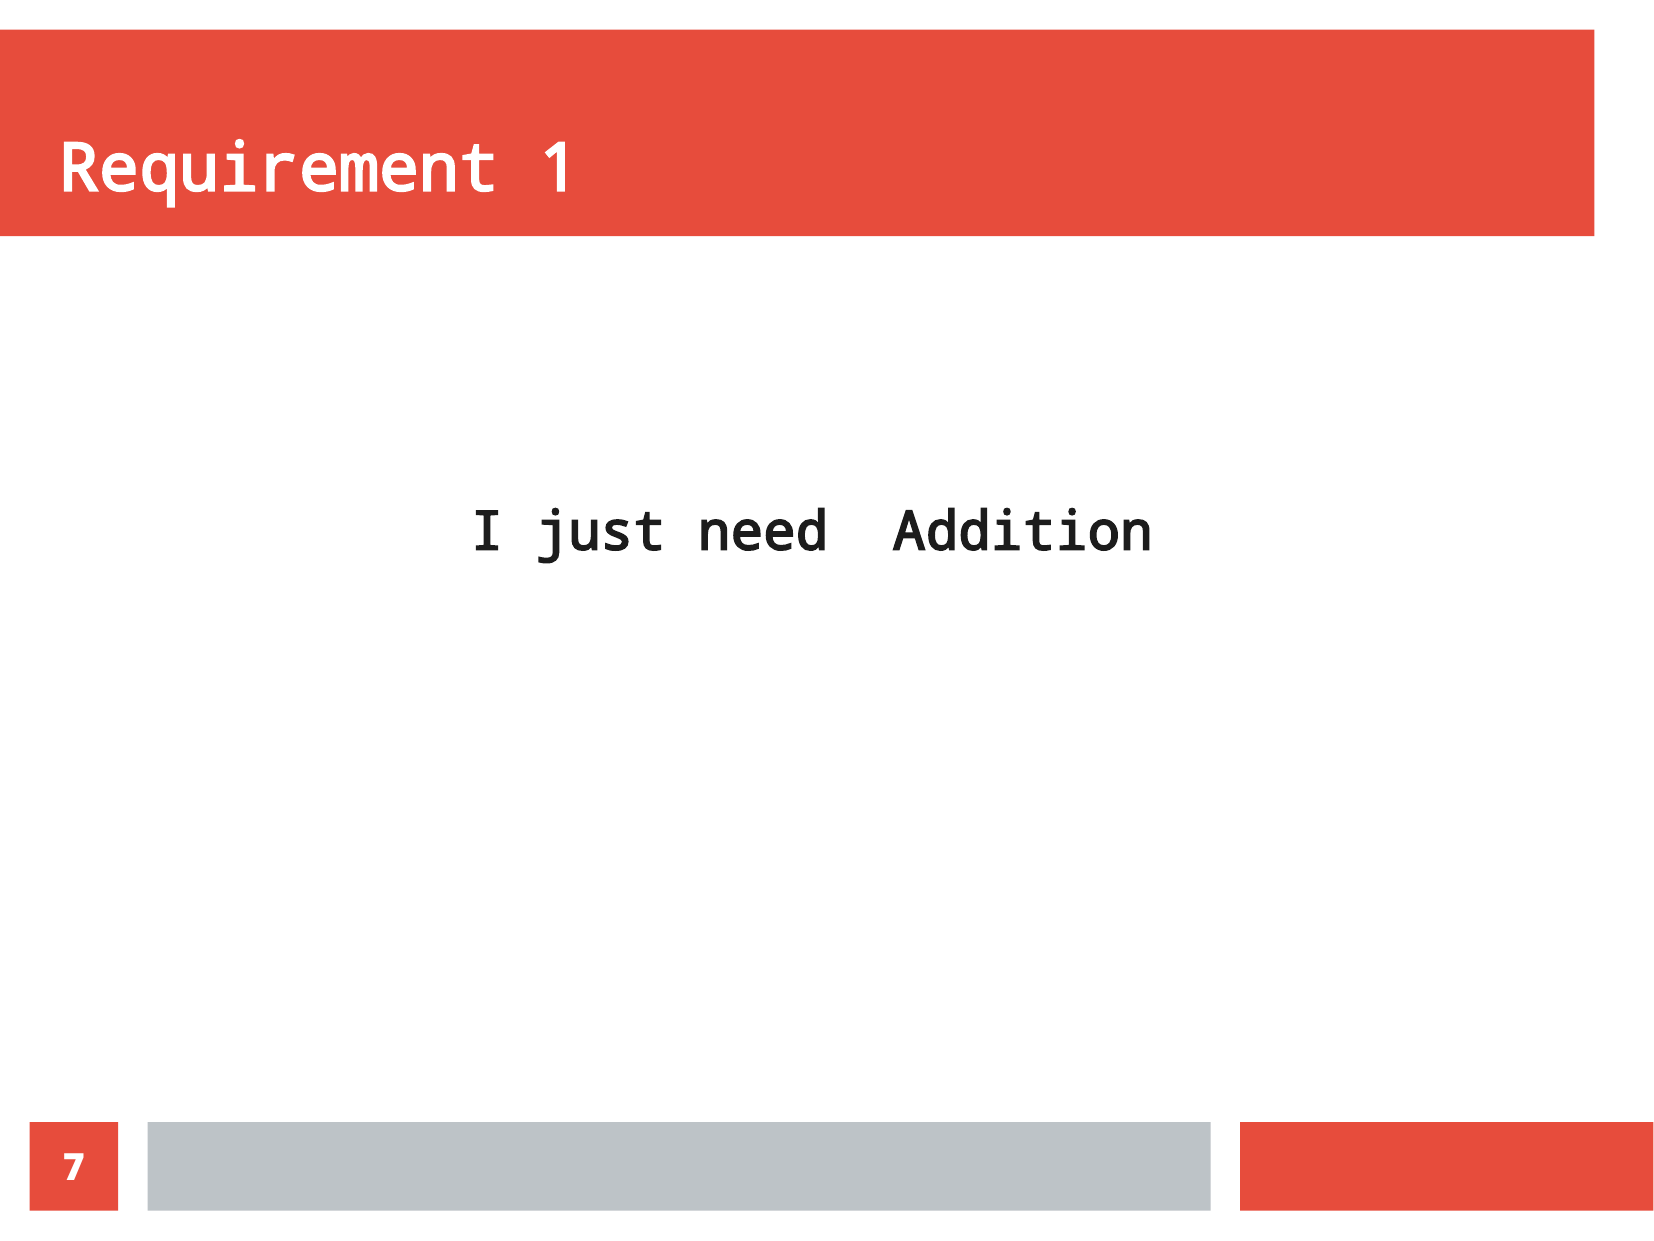

# Requirement 1
I just need Addition
7